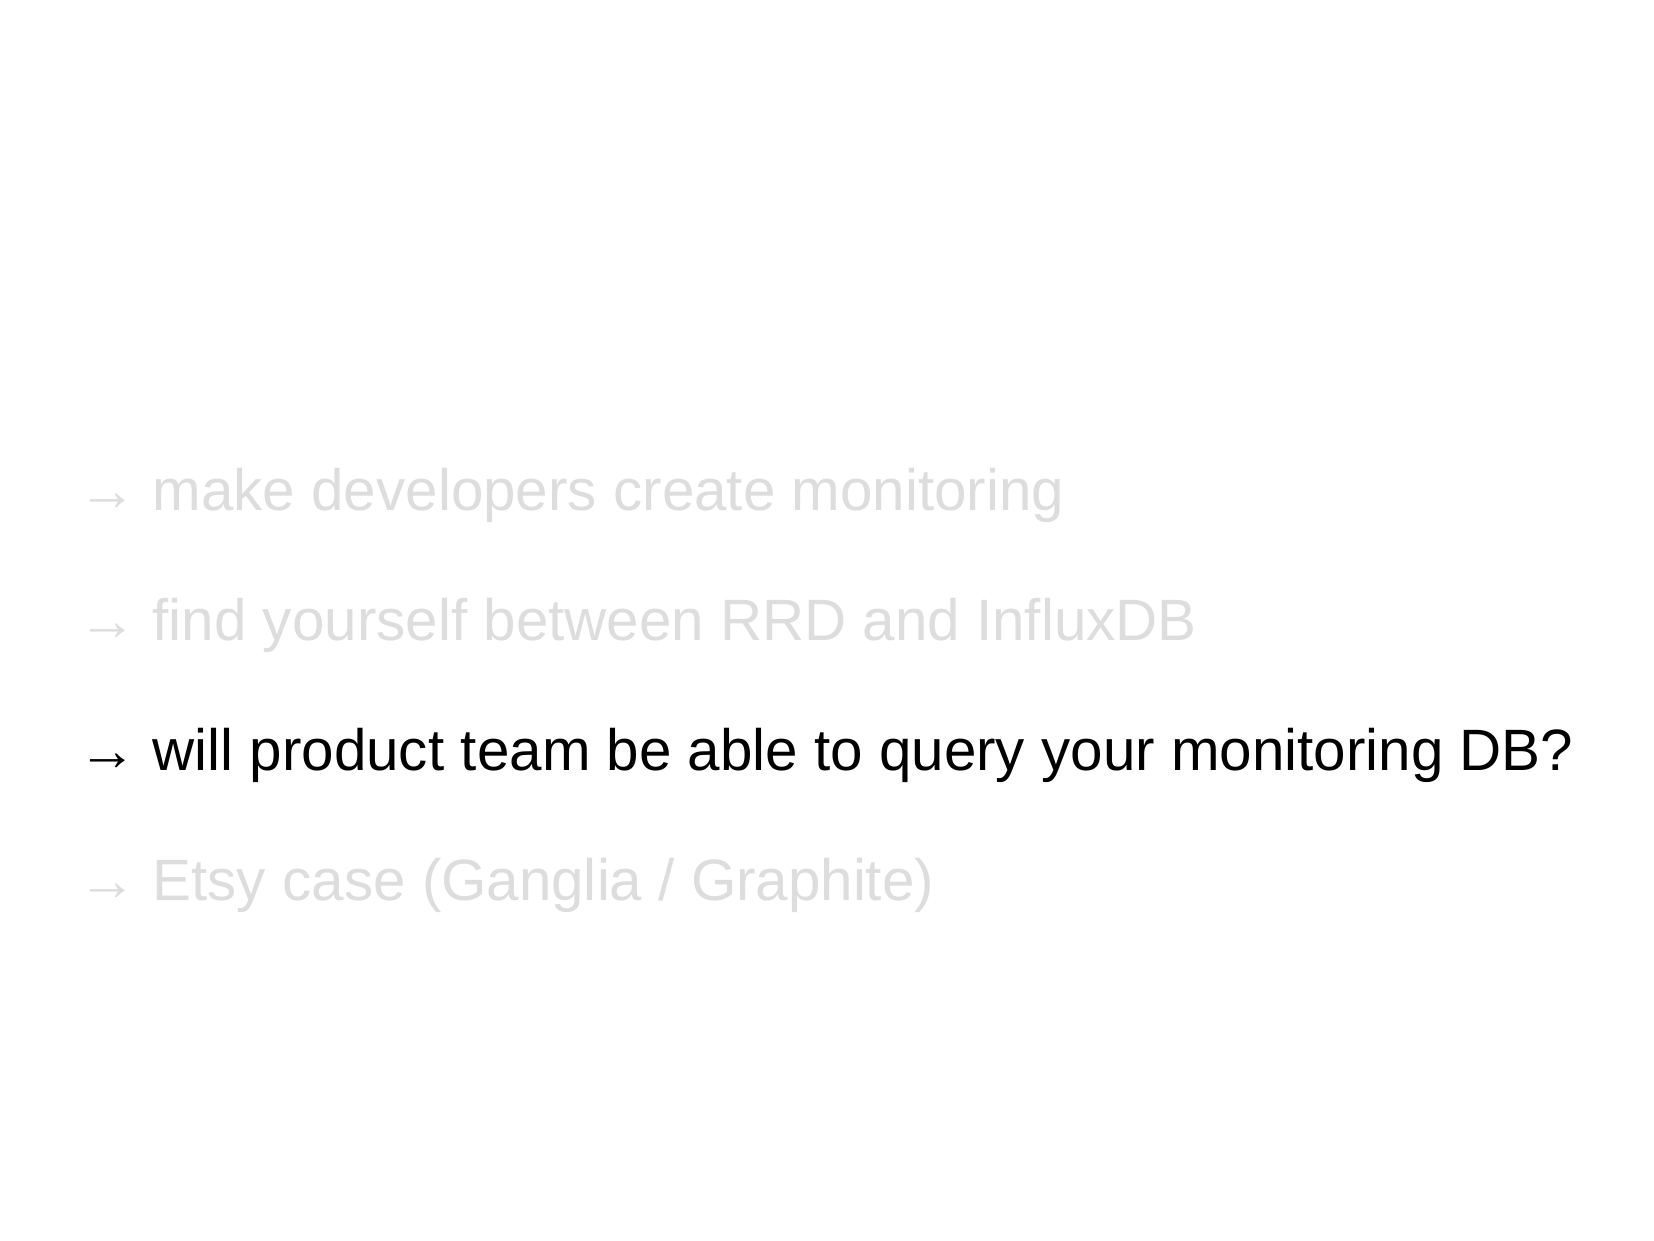

→ make developers create monitoring
→ find yourself between RRD and InfluxDB
→ will product team be able to query your monitoring DB?
→ Etsy case (Ganglia / Graphite)